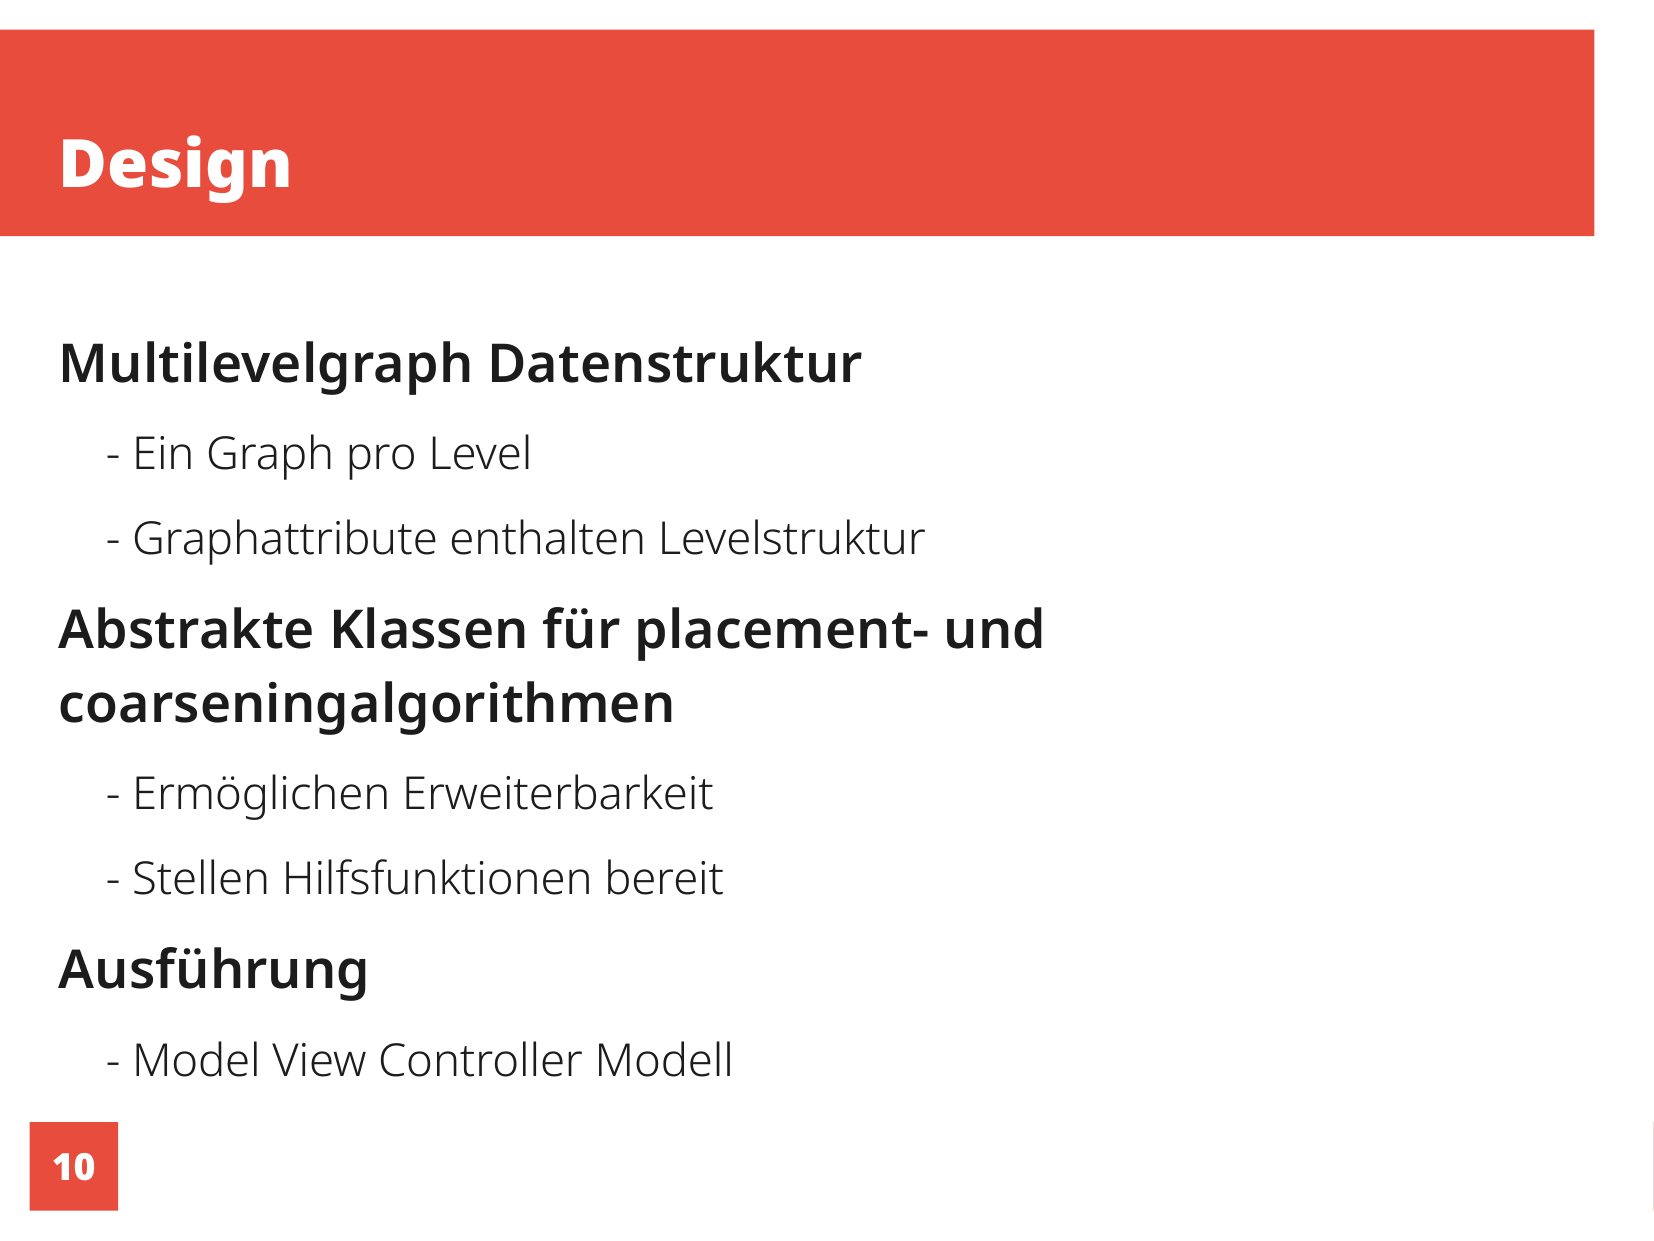

# Design
Multilevelgraph Datenstruktur
- Ein Graph pro Level
- Graphattribute enthalten Levelstruktur
Abstrakte Klassen für placement- und coarseningalgorithmen
- Ermöglichen Erweiterbarkeit
- Stellen Hilfsfunktionen bereit
Ausführung
- Model View Controller Modell
10